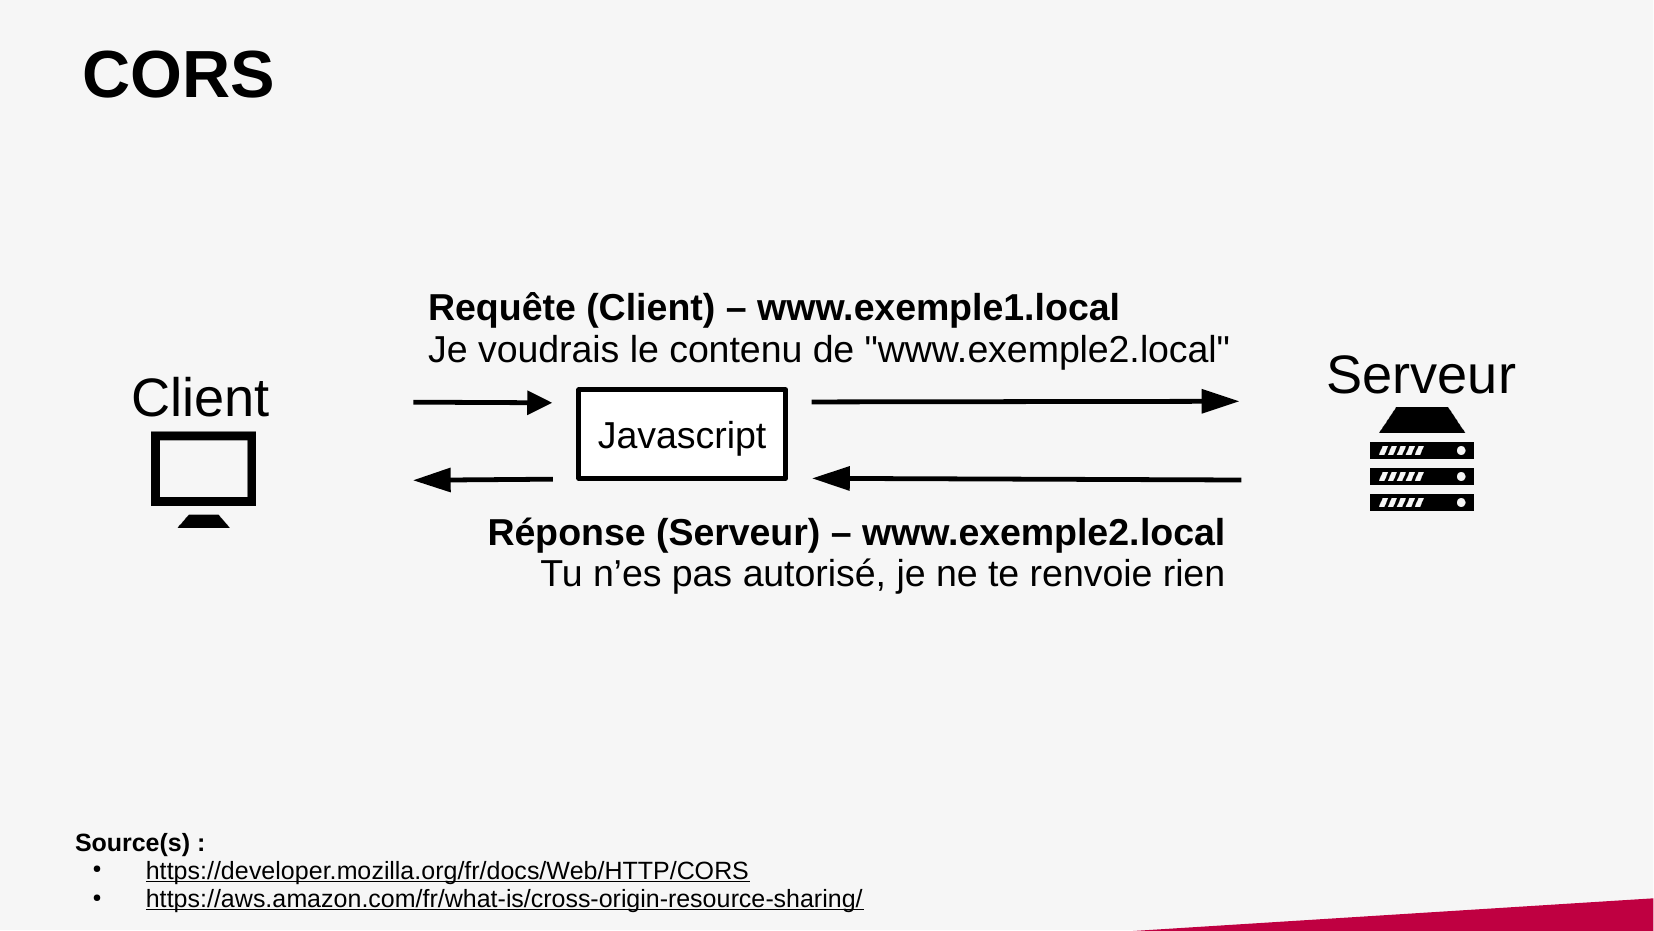

# CORS
Requête (Client) – www.exemple1.local
Je voudrais le contenu de "www.exemple2.local"
Serveur
Client
Javascript
Réponse (Serveur) – www.exemple2.local
Tu n’es pas autorisé, je ne te renvoie rien
Source(s) :
https://developer.mozilla.org/fr/docs/Web/HTTP/CORS
https://aws.amazon.com/fr/what-is/cross-origin-resource-sharing/